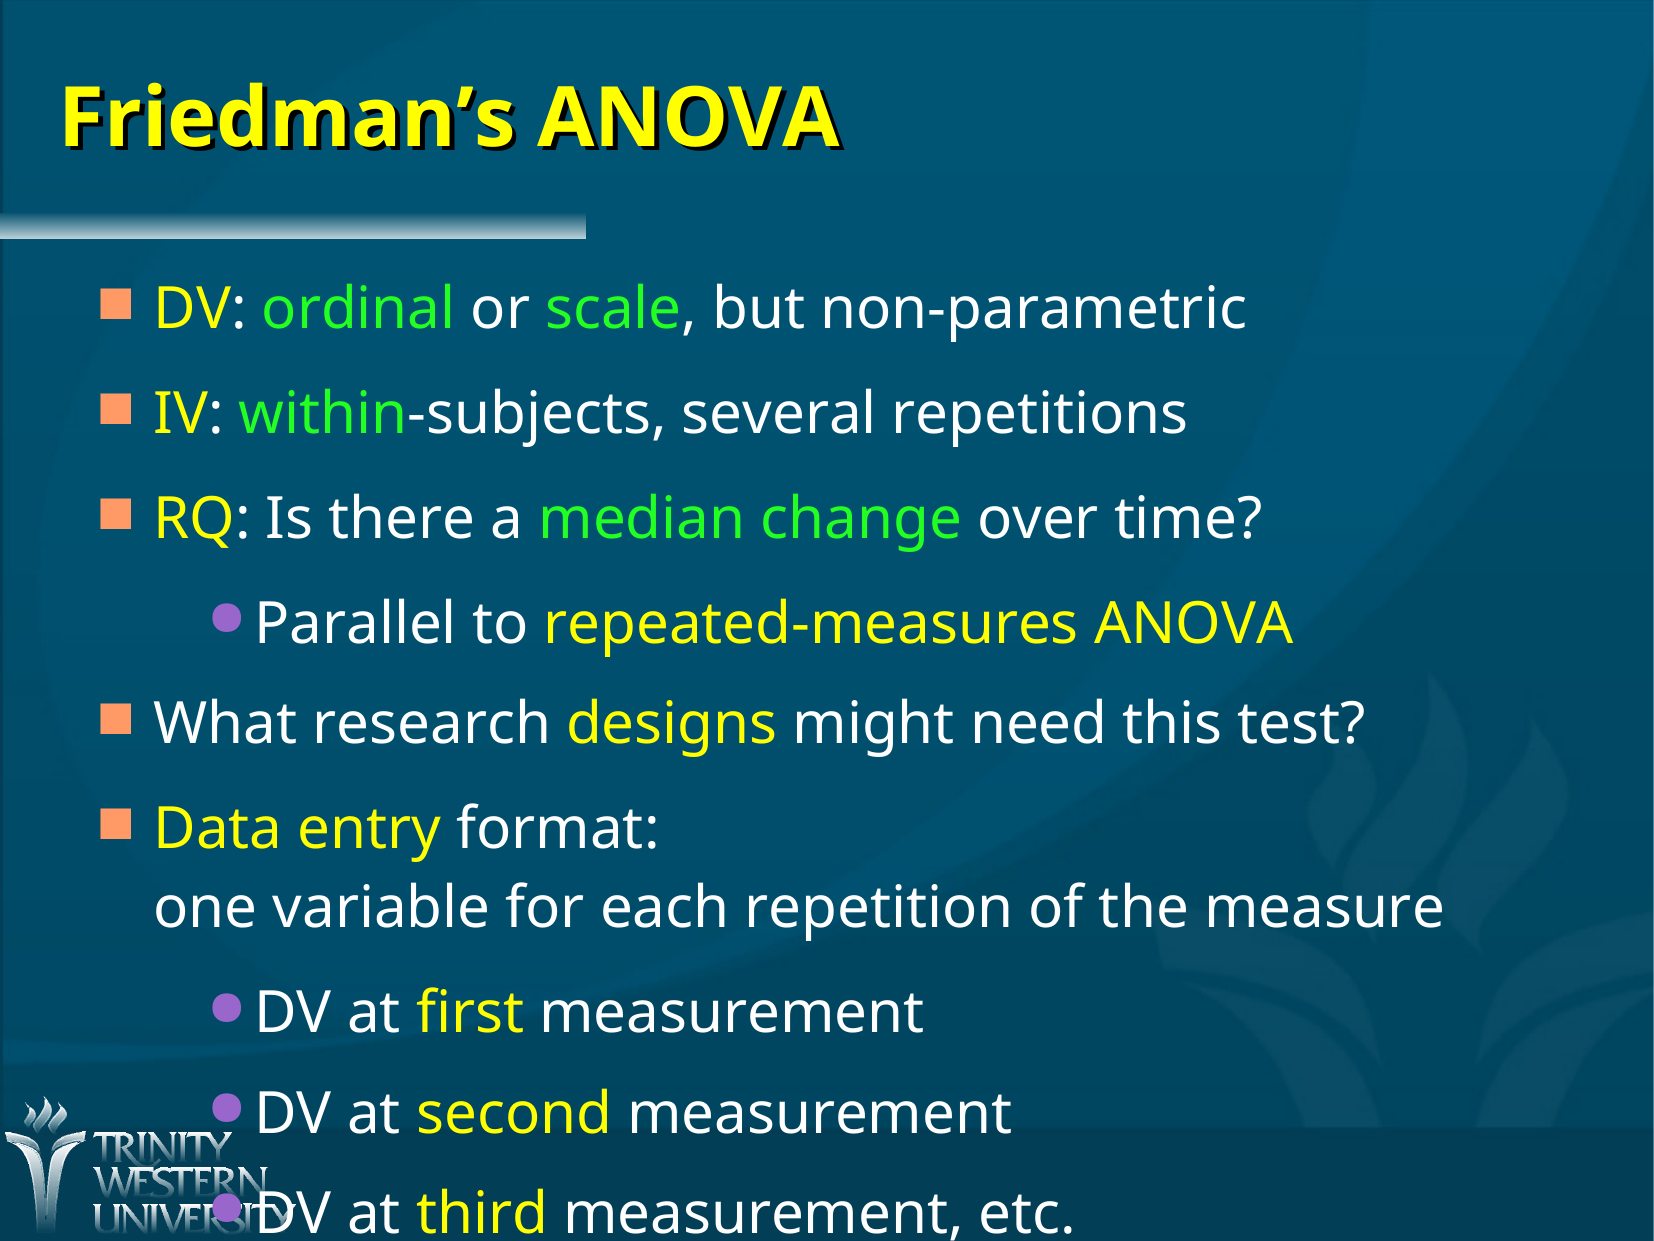

# Friedman’s ANOVA
DV: ordinal or scale, but non-parametric
IV: within-subjects, several repetitions
RQ: Is there a median change over time?
Parallel to repeated-measures ANOVA
What research designs might need this test?
Data entry format:
one variable for each repetition of the measure
DV at first measurement
DV at second measurement
DV at third measurement, etc.